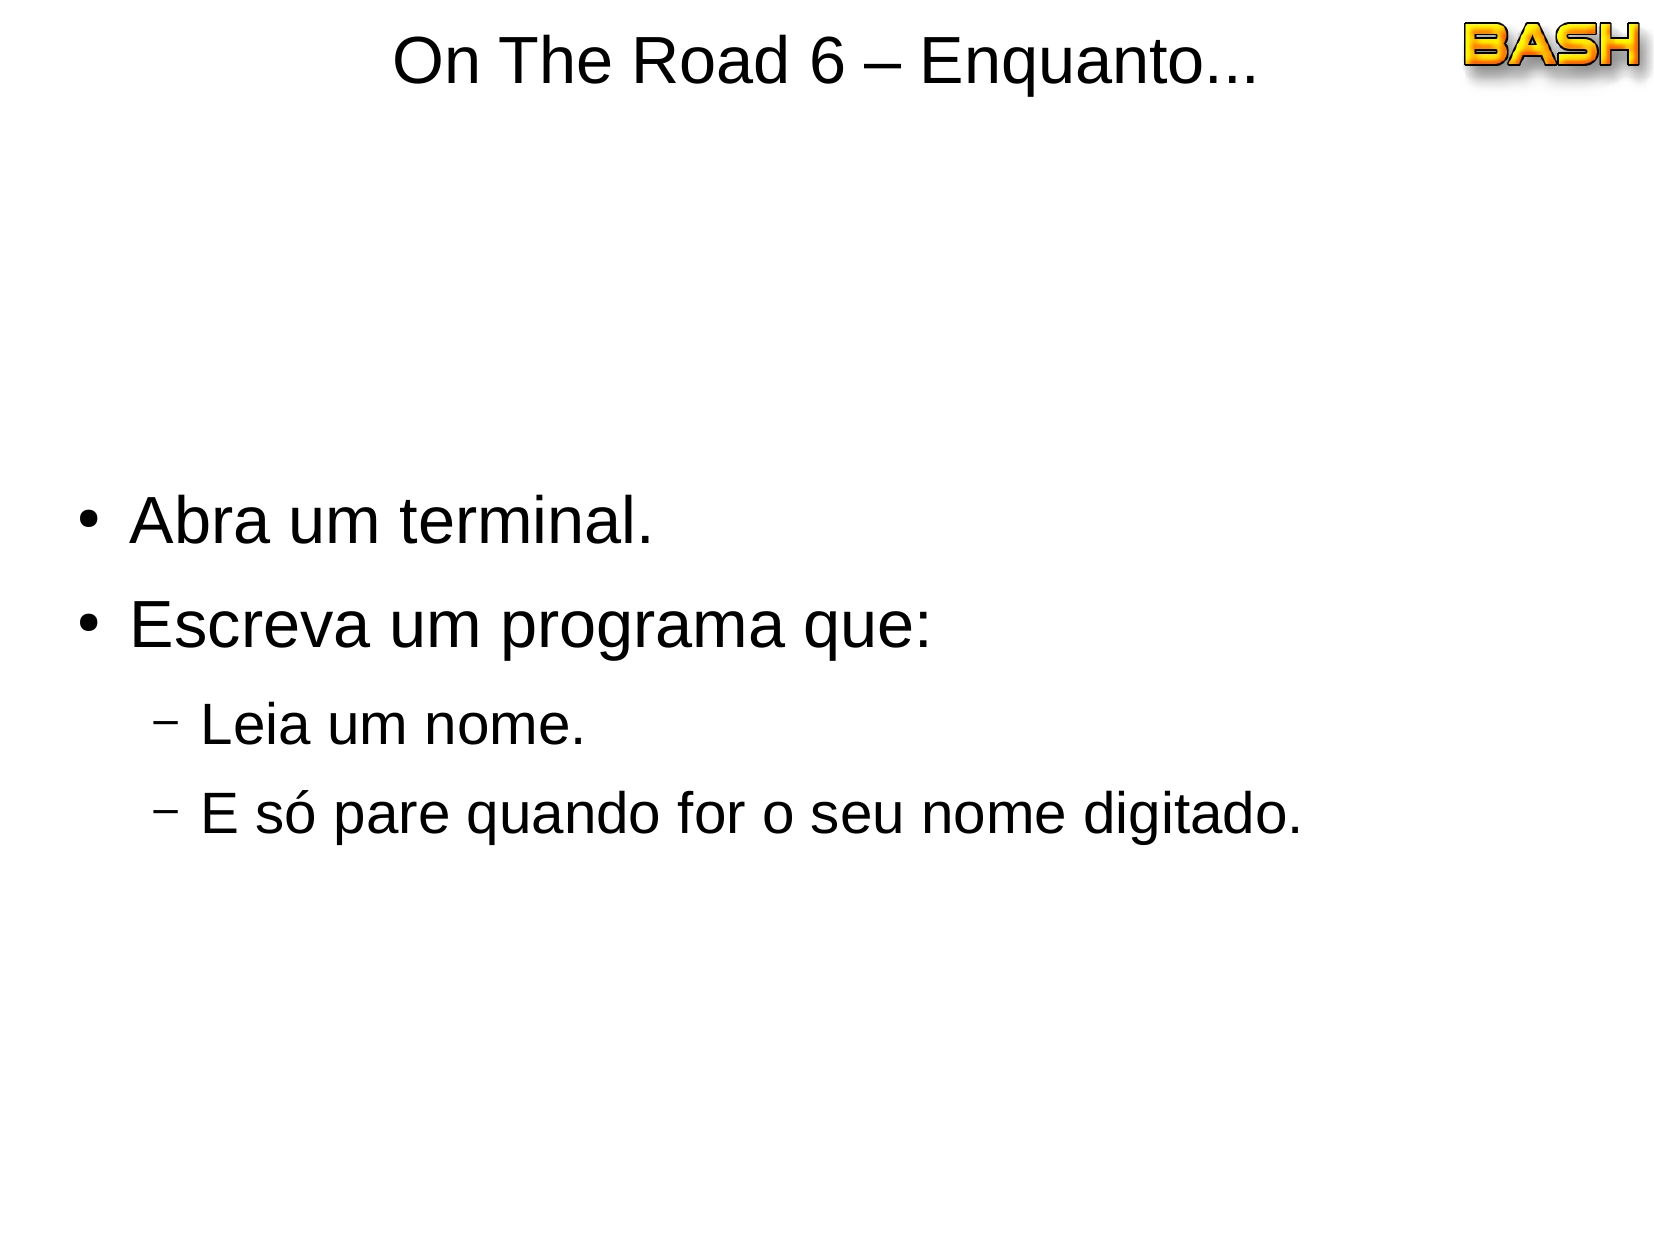

# On The Road 6 – Enquanto...
Abra um terminal.
Escreva um programa que:
Leia um nome.
E só pare quando for o seu nome digitado.